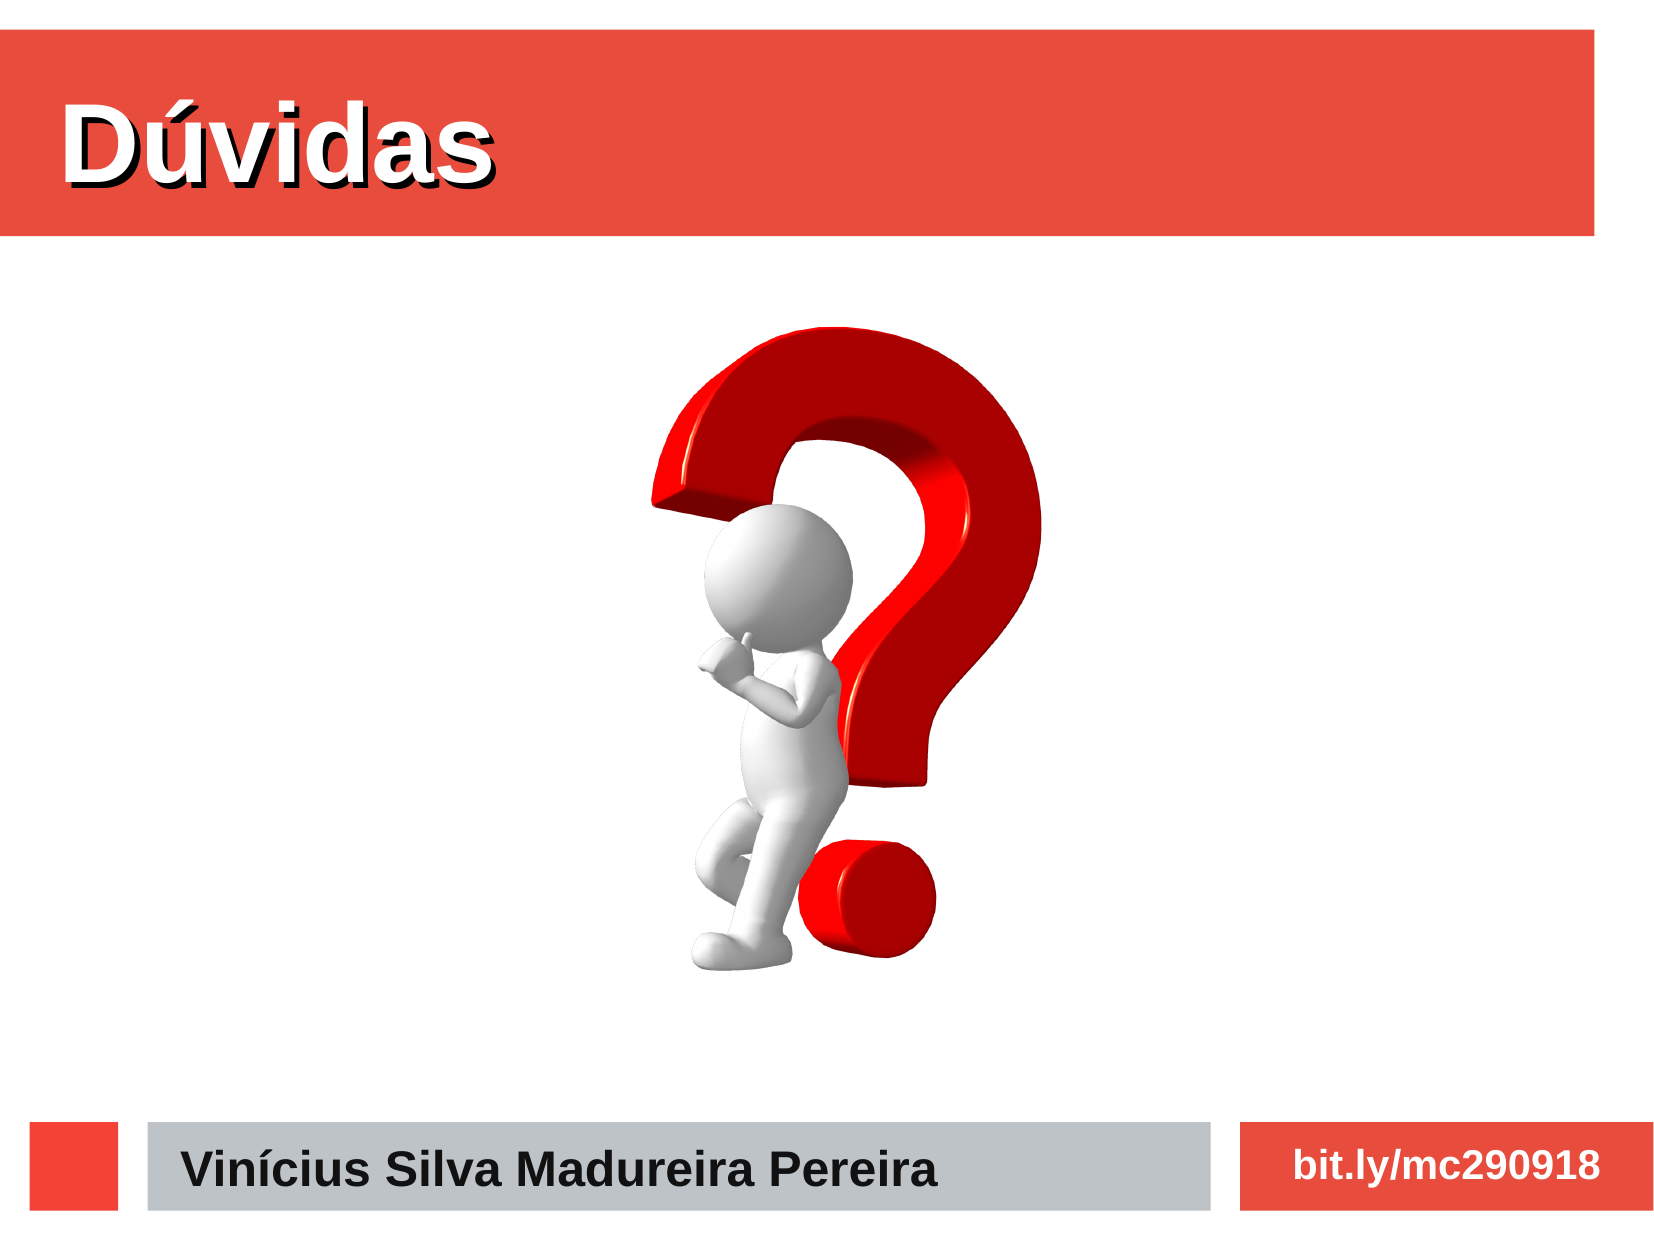

# Dúvidas
Vinícius Silva Madureira Pereira
bit.ly/mc290918